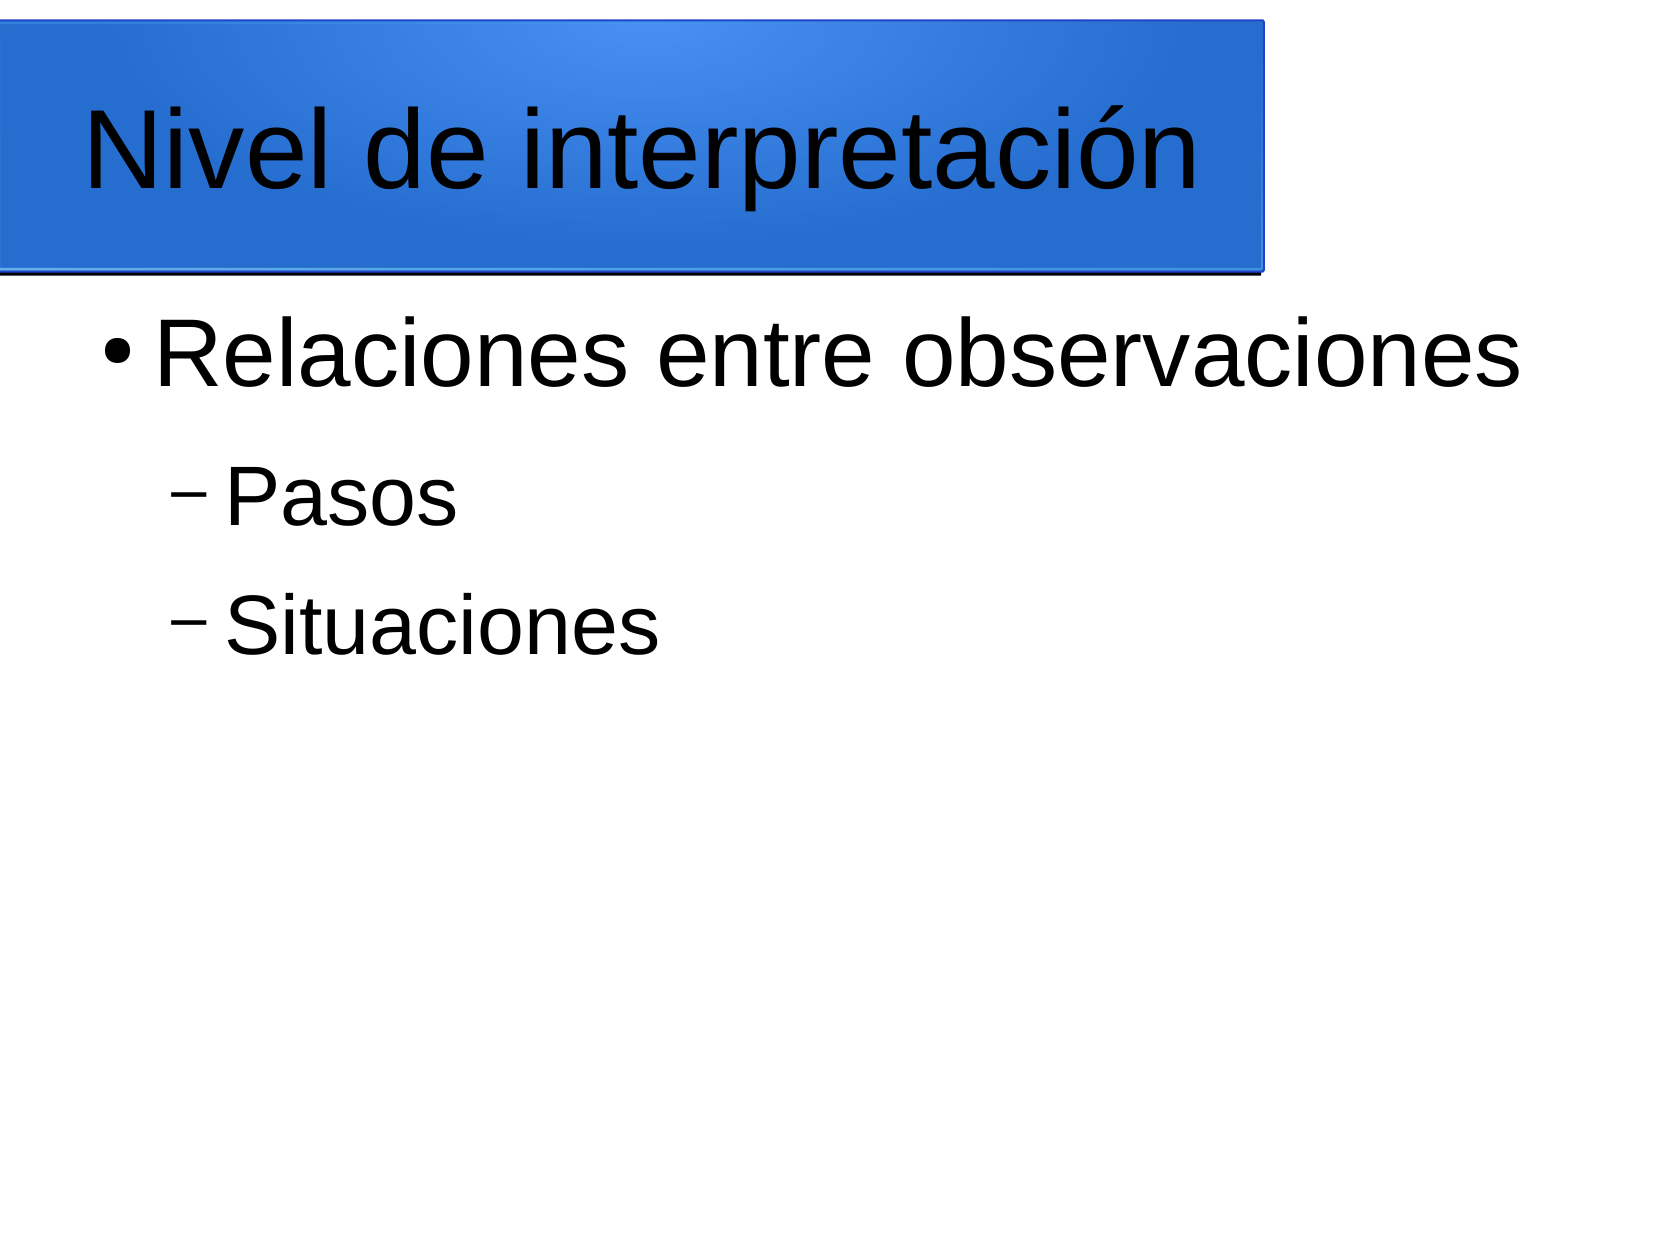

# Nivel de interpretación
Relaciones entre observaciones
Pasos
Situaciones